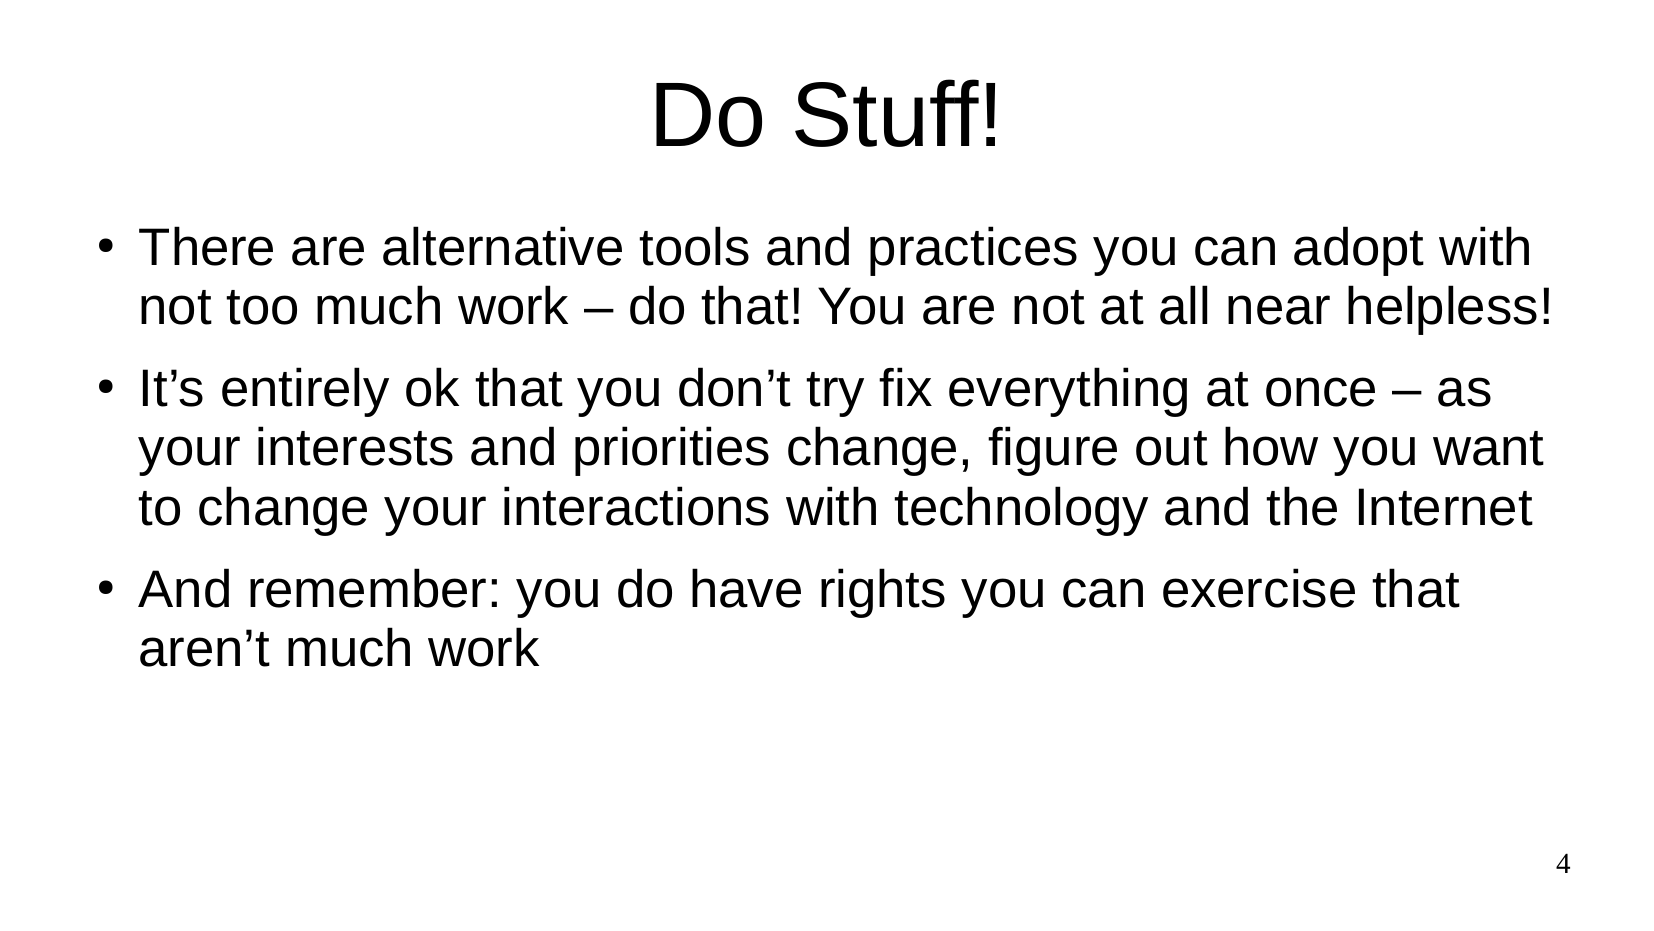

# Do Stuff!
There are alternative tools and practices you can adopt with not too much work – do that! You are not at all near helpless!
It’s entirely ok that you don’t try fix everything at once – as your interests and priorities change, figure out how you want to change your interactions with technology and the Internet
And remember: you do have rights you can exercise that aren’t much work
4